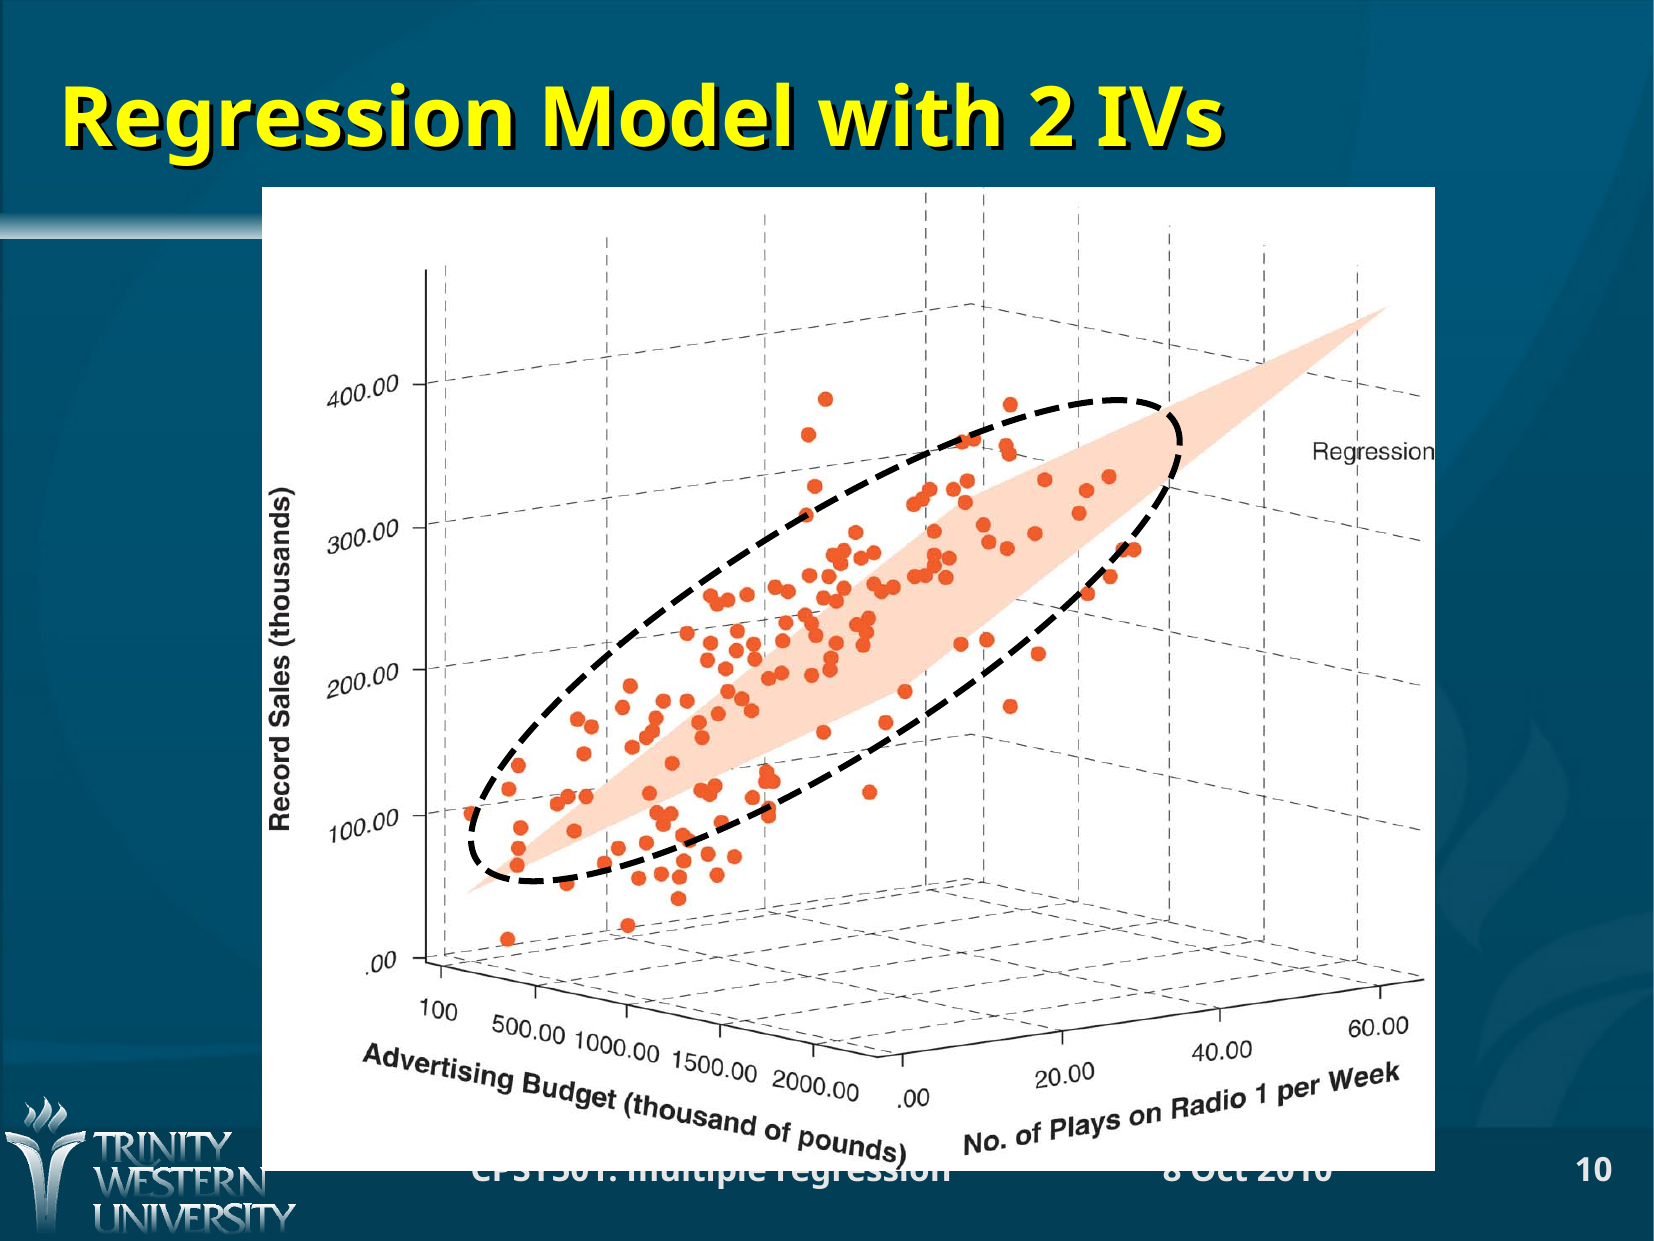

# Regression Model with 2 IVs
CPSY501: multiple regression
8 Oct 2010
10